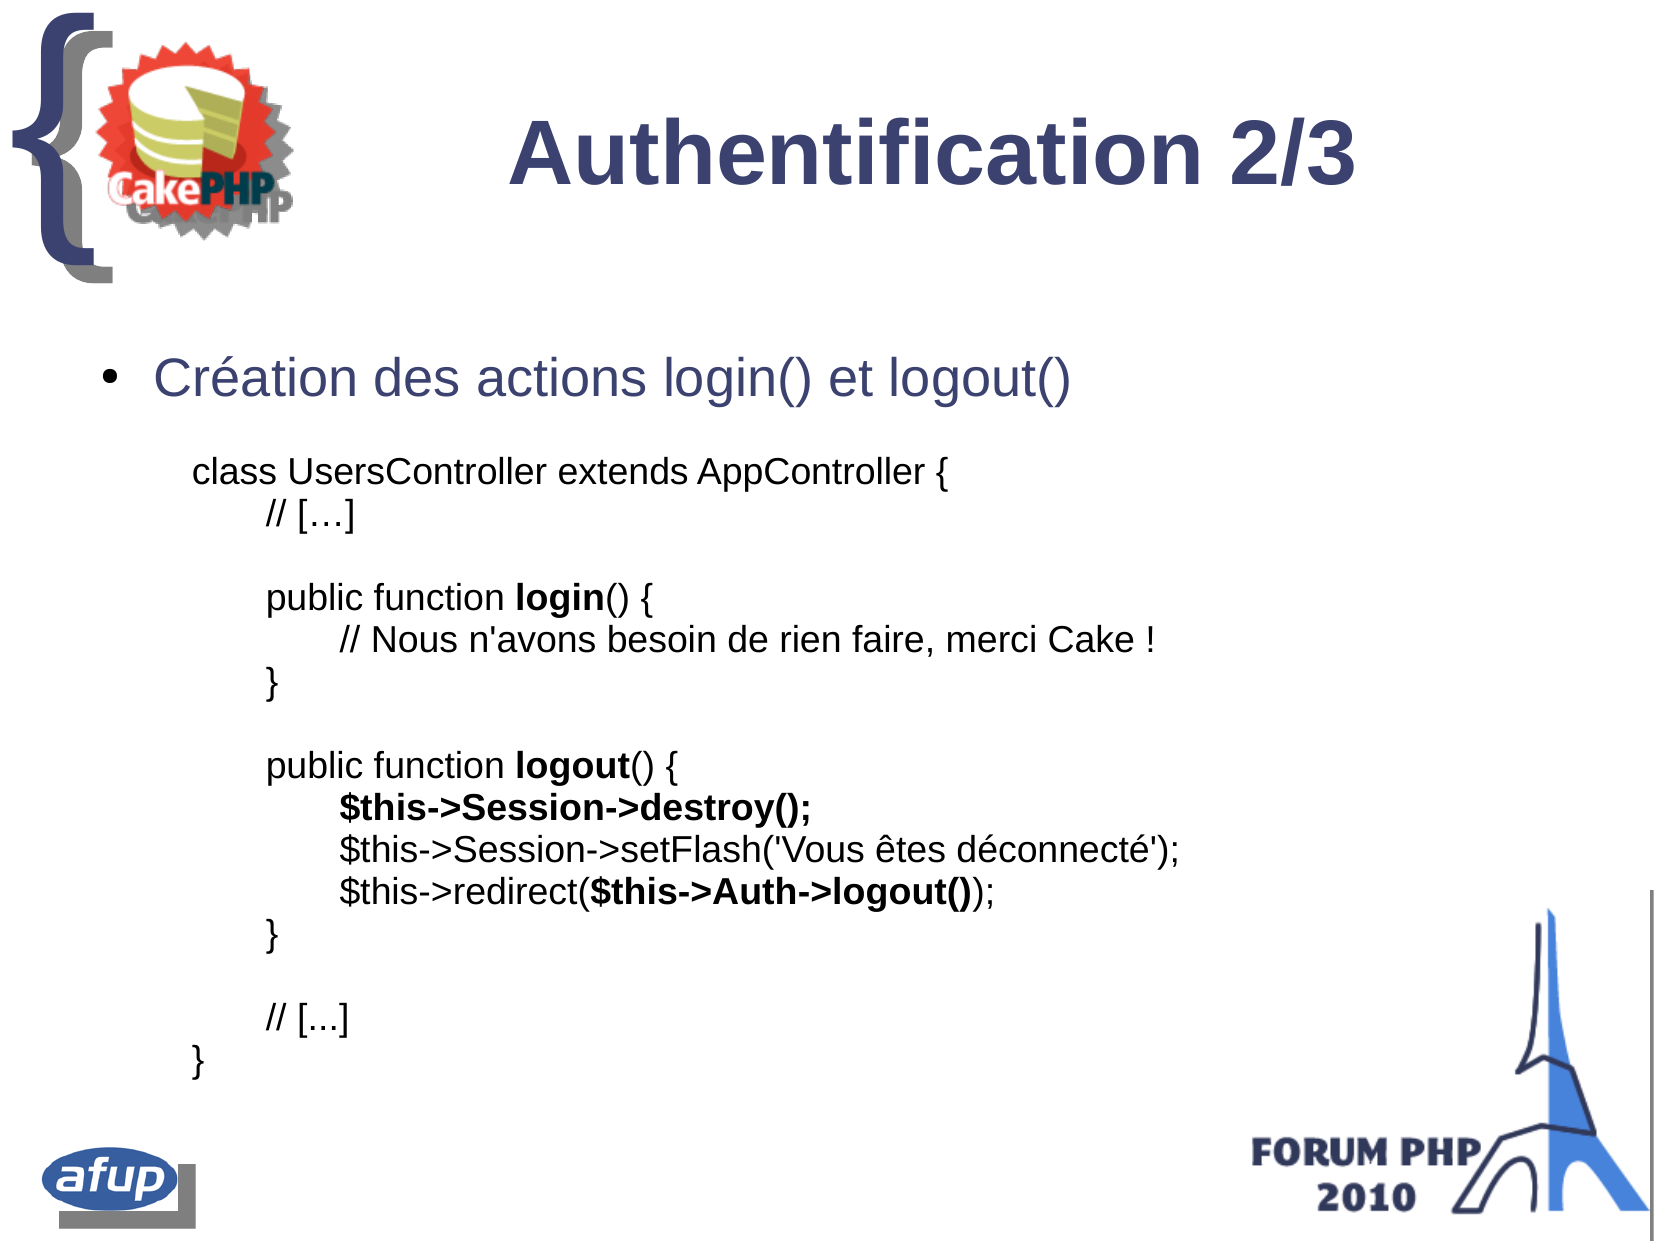

# Authentification 2/3
Création des actions login() et logout()
class UsersController extends AppController {
	// […]
	public function login() {
		// Nous n'avons besoin de rien faire, merci Cake !
	}
	public function logout() {
		$this->Session->destroy();
		$this->Session->setFlash('Vous êtes déconnecté');
		$this->redirect($this->Auth->logout());
	}
	// [...]
}